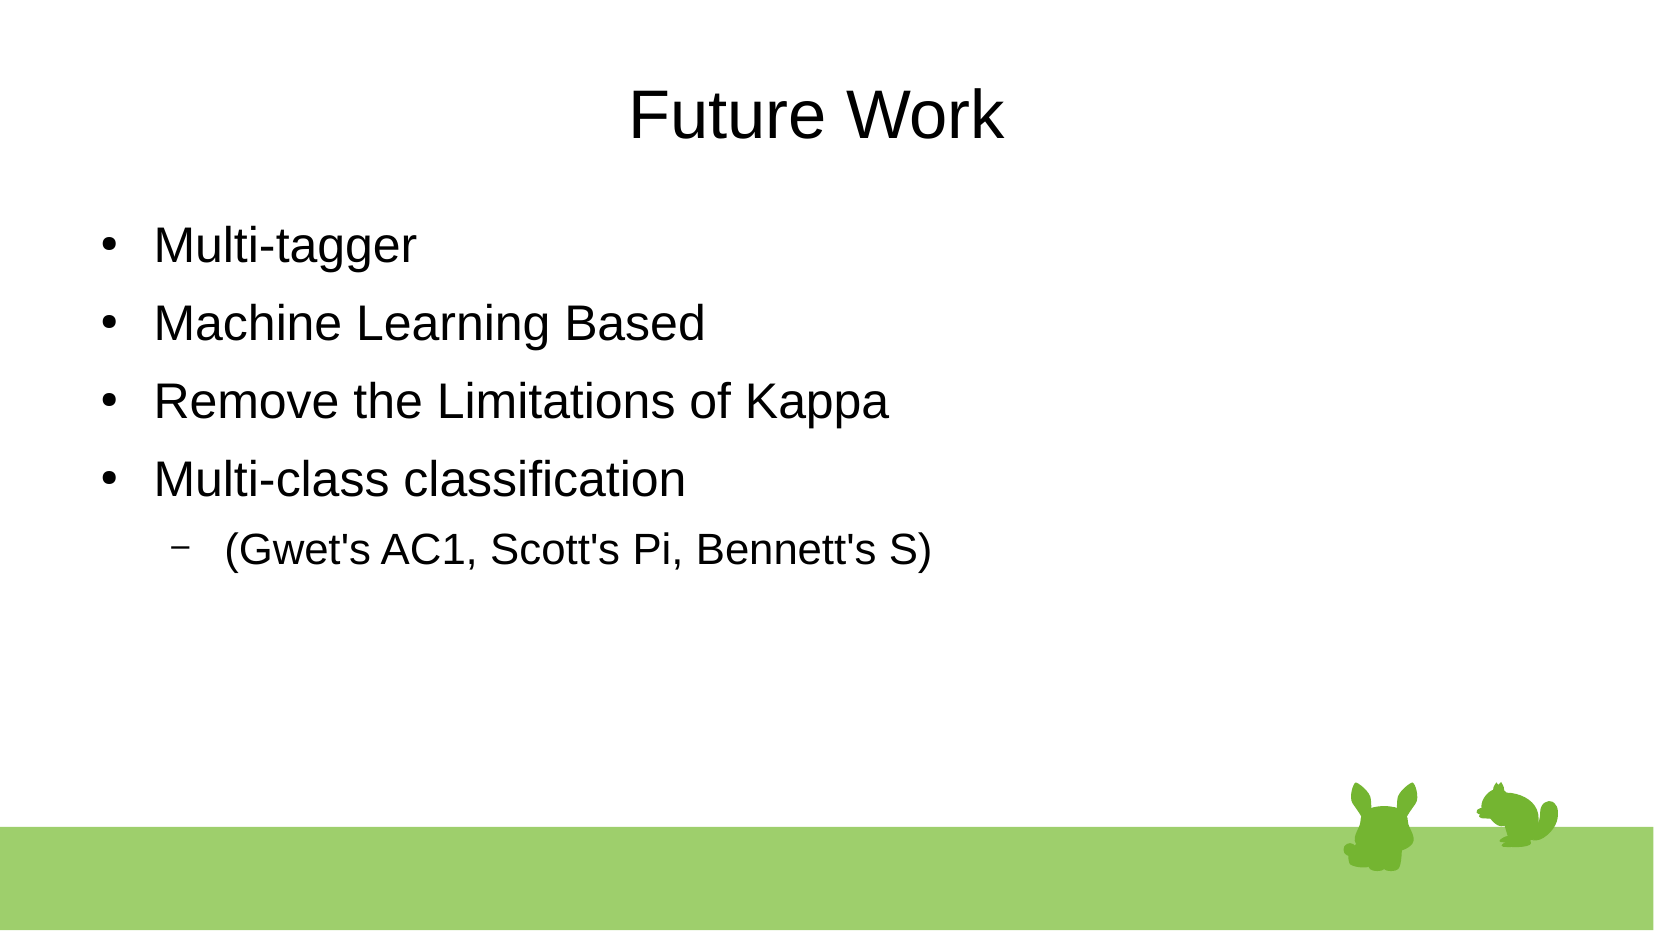

# Future Work
Multi-tagger
Machine Learning Based
Remove the Limitations of Kappa
Multi-class classification
(Gwet's AC1, Scott's Pi, Bennett's S)